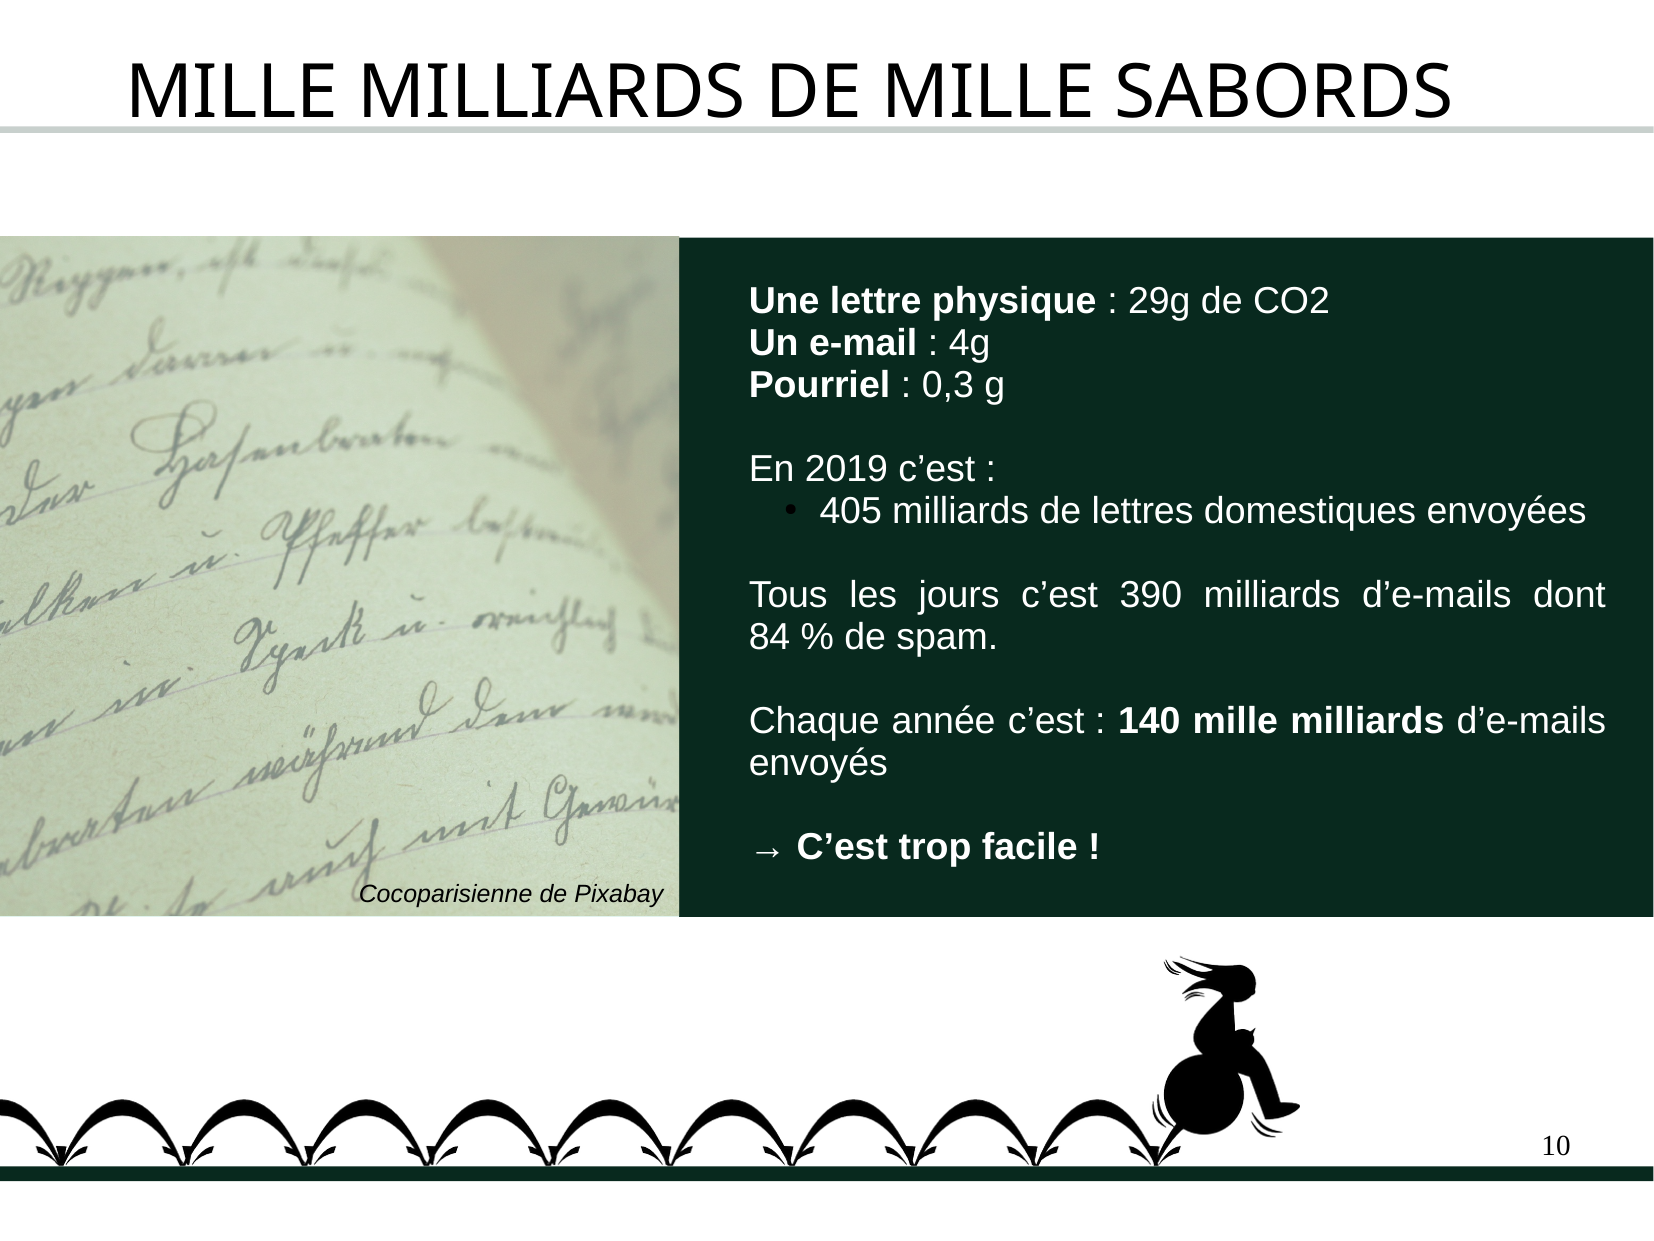

MILLE MILLIARDS DE MILLE SABORDS
Une lettre physique : 29g de CO2
Un e-mail : 4g
Pourriel : 0,3 g
En 2019 c’est :
405 milliards de lettres domestiques envoyées
Tous les jours c’est 390 milliards d’e-mails dont 84 % de spam.
Chaque année c’est : 140 mille milliards d’e-mails envoyés
→ C’est trop facile !
Cocoparisienne de Pixabay
10